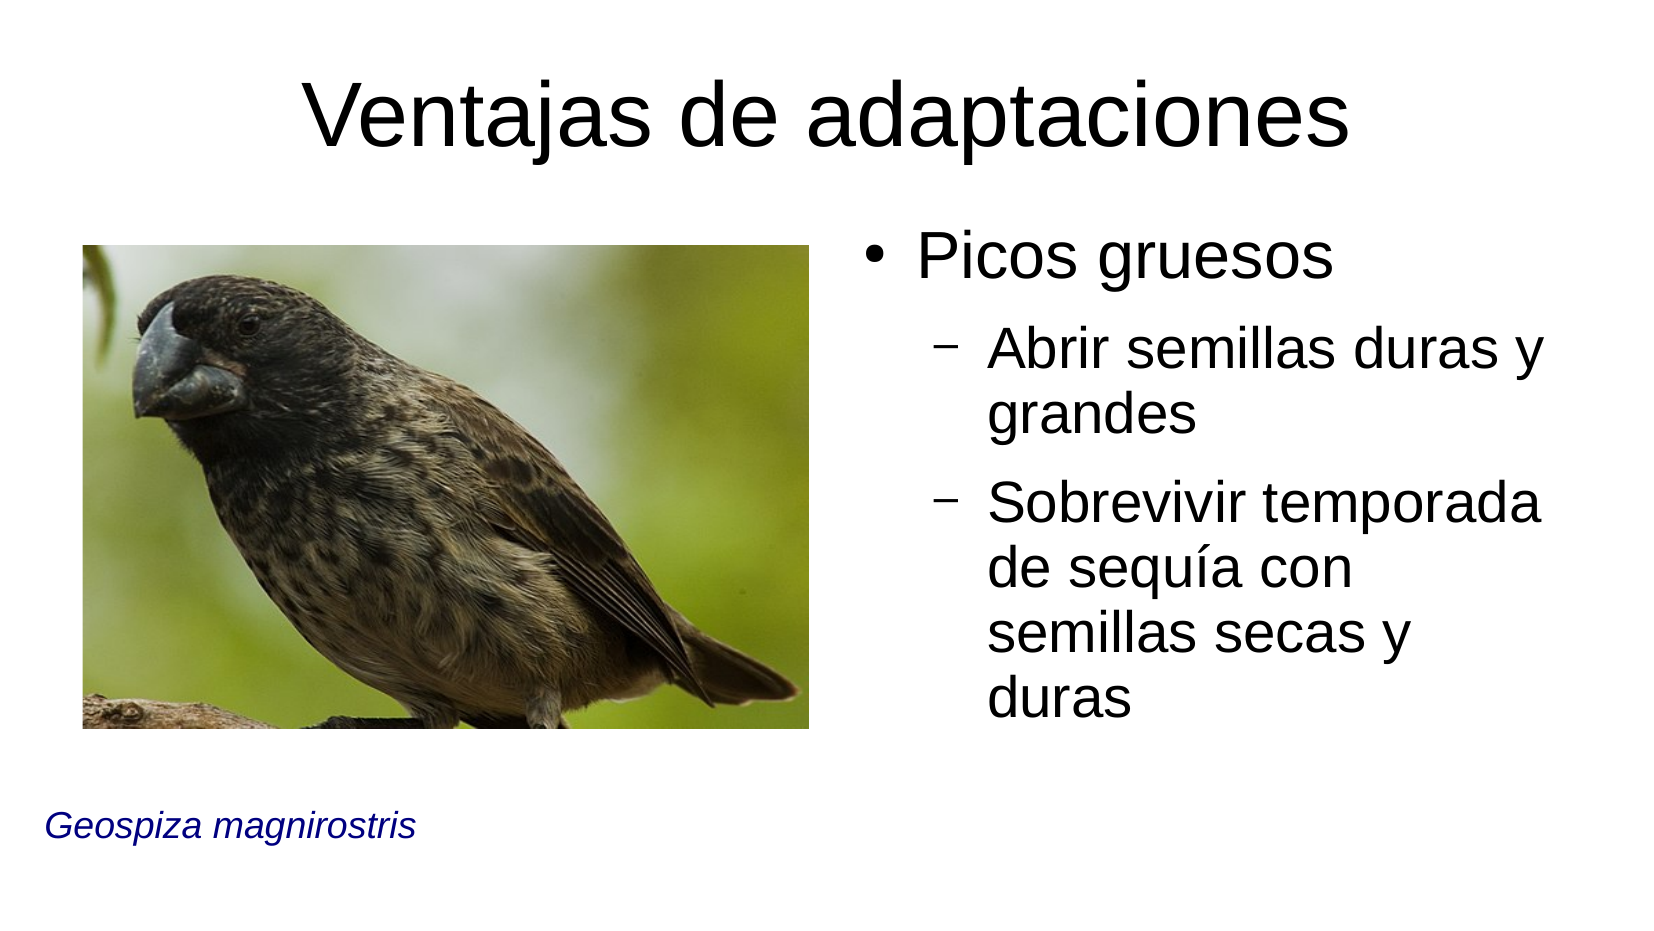

# Ventajas de adaptaciones
Picos gruesos
Abrir semillas duras y grandes
Sobrevivir temporada de sequía con semillas secas y duras
Geospiza magnirostris